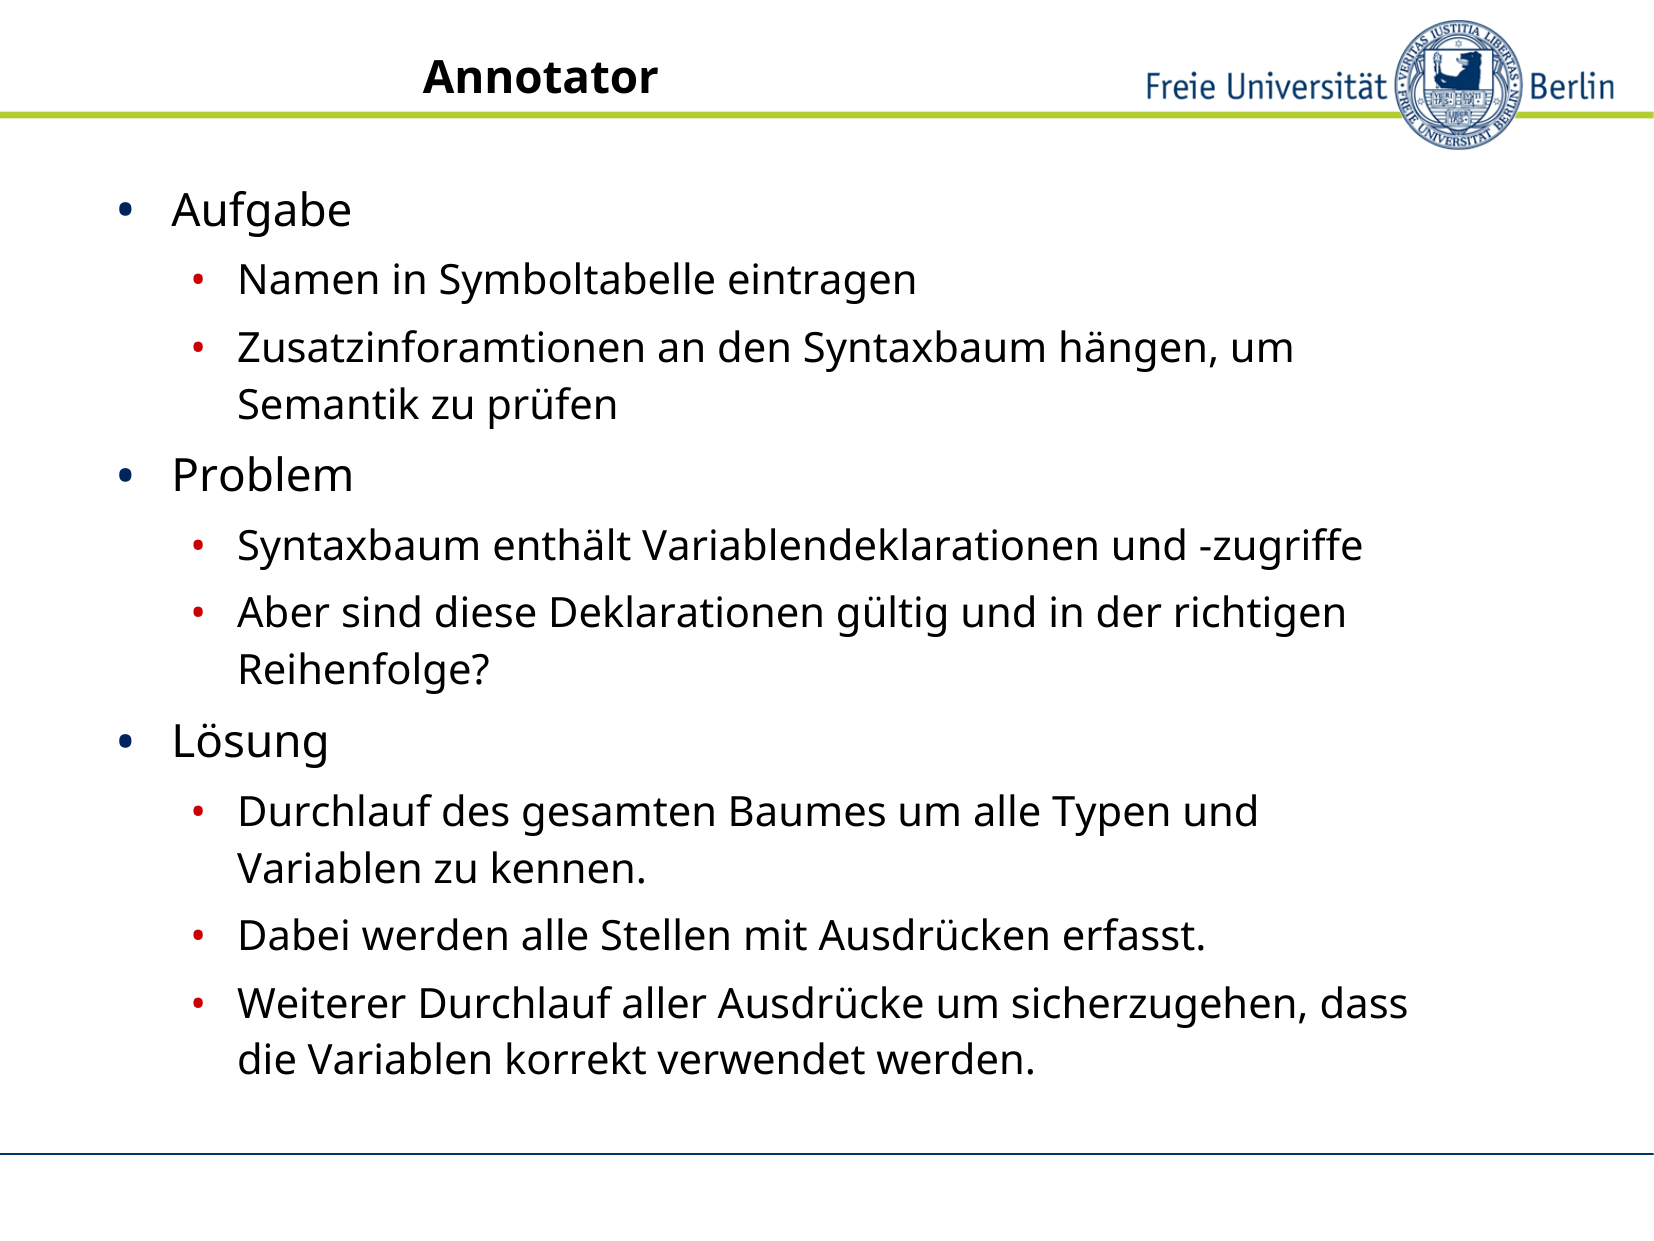

# Annotator
Aufgabe
Namen in Symboltabelle eintragen
Zusatzinforamtionen an den Syntaxbaum hängen, um Semantik zu prüfen
Problem
Syntaxbaum enthält Variablendeklarationen und -zugriffe
Aber sind diese Deklarationen gültig und in der richtigen Reihenfolge?
Lösung
Durchlauf des gesamten Baumes um alle Typen und Variablen zu kennen.
Dabei werden alle Stellen mit Ausdrücken erfasst.
Weiterer Durchlauf aller Ausdrücke um sicherzugehen, dass die Variablen korrekt verwendet werden.